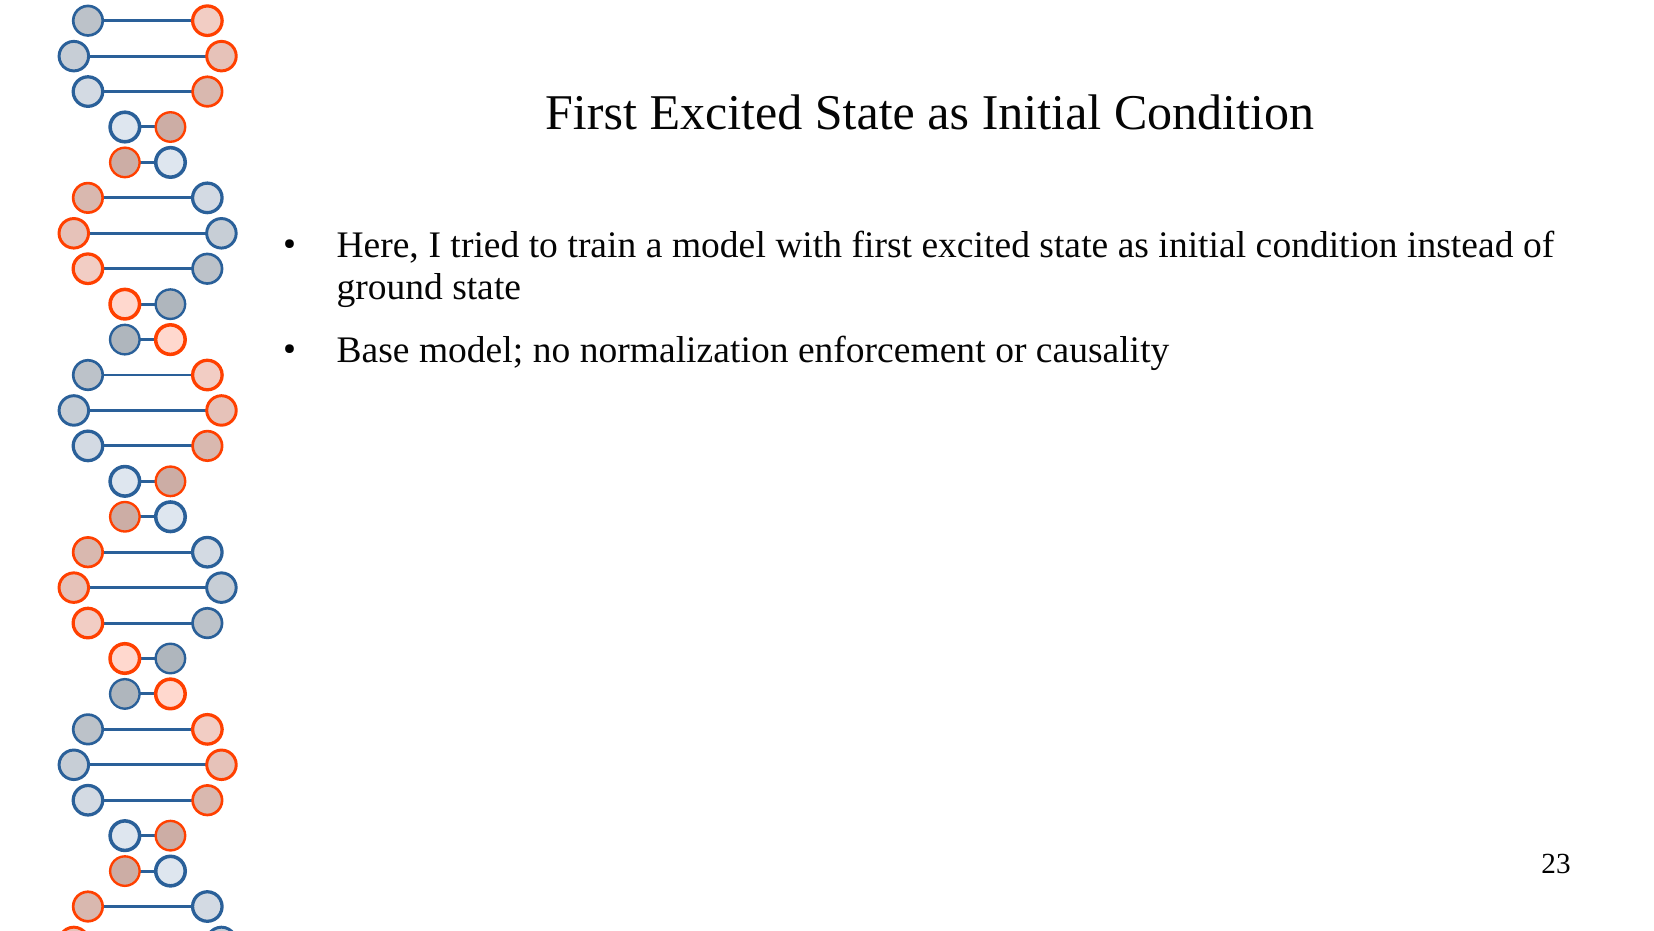

# First Excited State as Initial Condition
Here, I tried to train a model with first excited state as initial condition instead of ground state
Base model; no normalization enforcement or causality
23